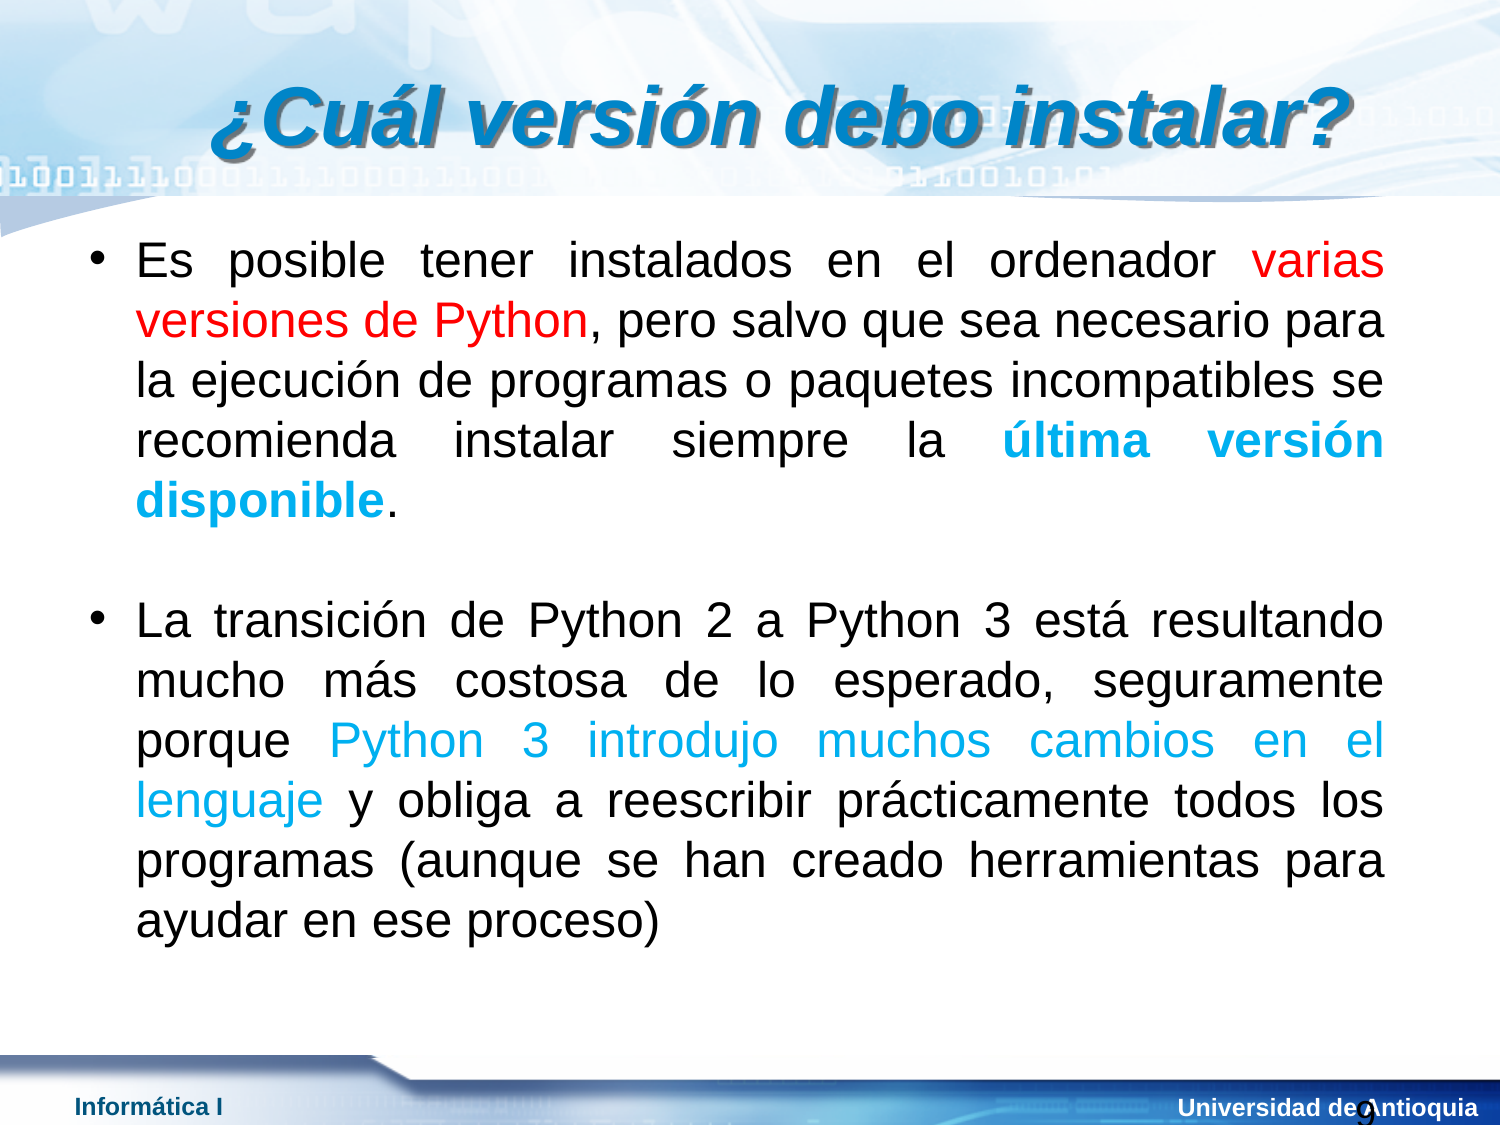

# ¿Cuál versión debo instalar?
Es posible tener instalados en el ordenador varias versiones de Python, pero salvo que sea necesario para la ejecución de programas o paquetes incompatibles se recomienda instalar siempre la última versión disponible.
La transición de Python 2 a Python 3 está resultando mucho más costosa de lo esperado, seguramente porque Python 3 introdujo muchos cambios en el lenguaje y obliga a reescribir prácticamente todos los programas (aunque se han creado herramientas para ayudar en ese proceso)